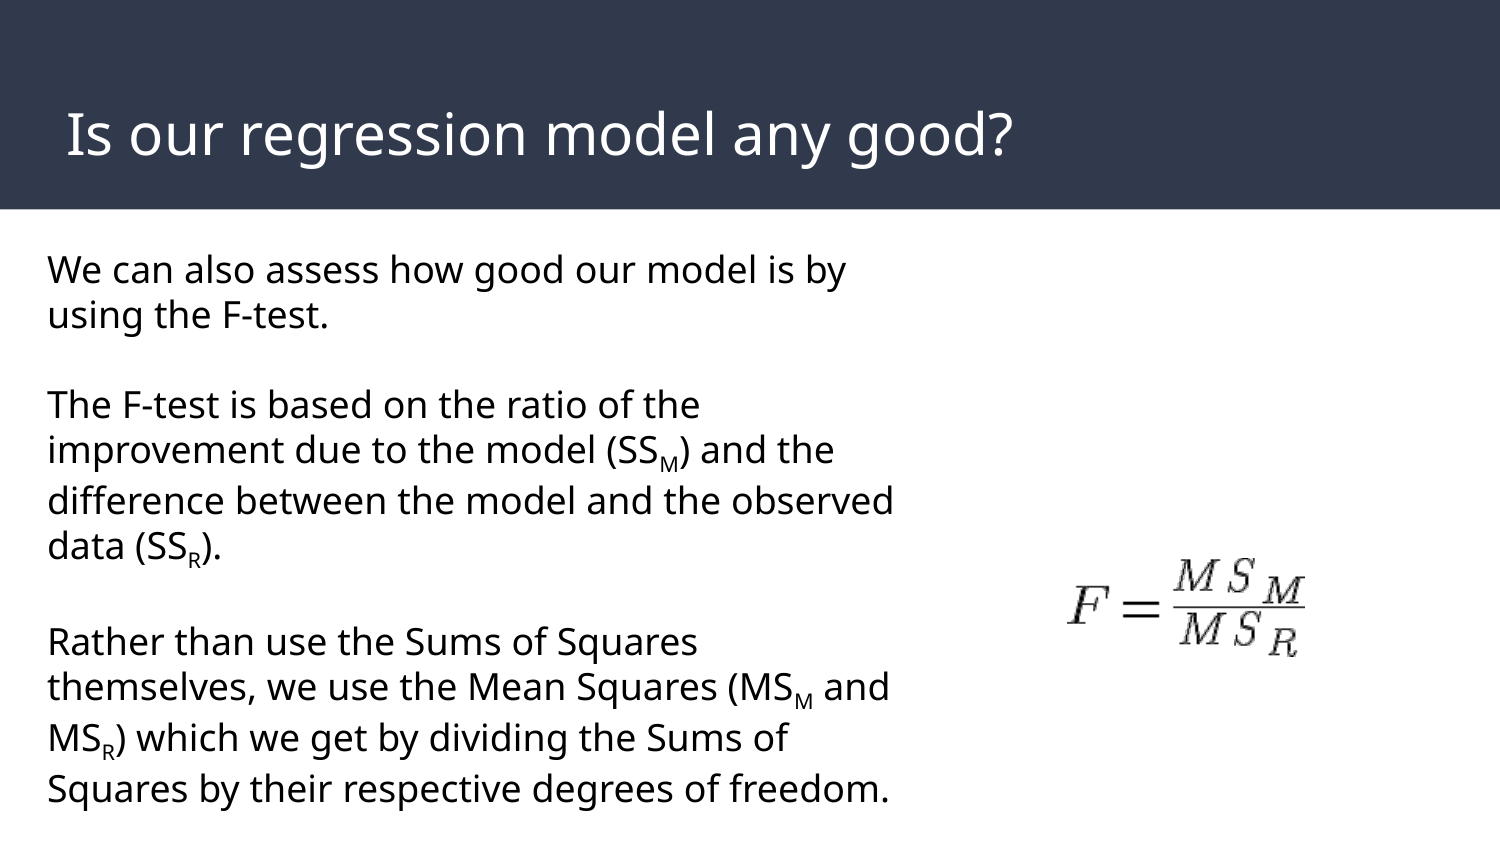

# Is our regression model any good?
We can also assess how good our model is by using the F-test.
The F-test is based on the ratio of the improvement due to the model (SSM) and the difference between the model and the observed data (SSR).
Rather than use the Sums of Squares themselves, we use the Mean Squares (MSM and MSR) which we get by dividing the Sums of Squares by their respective degrees of freedom.